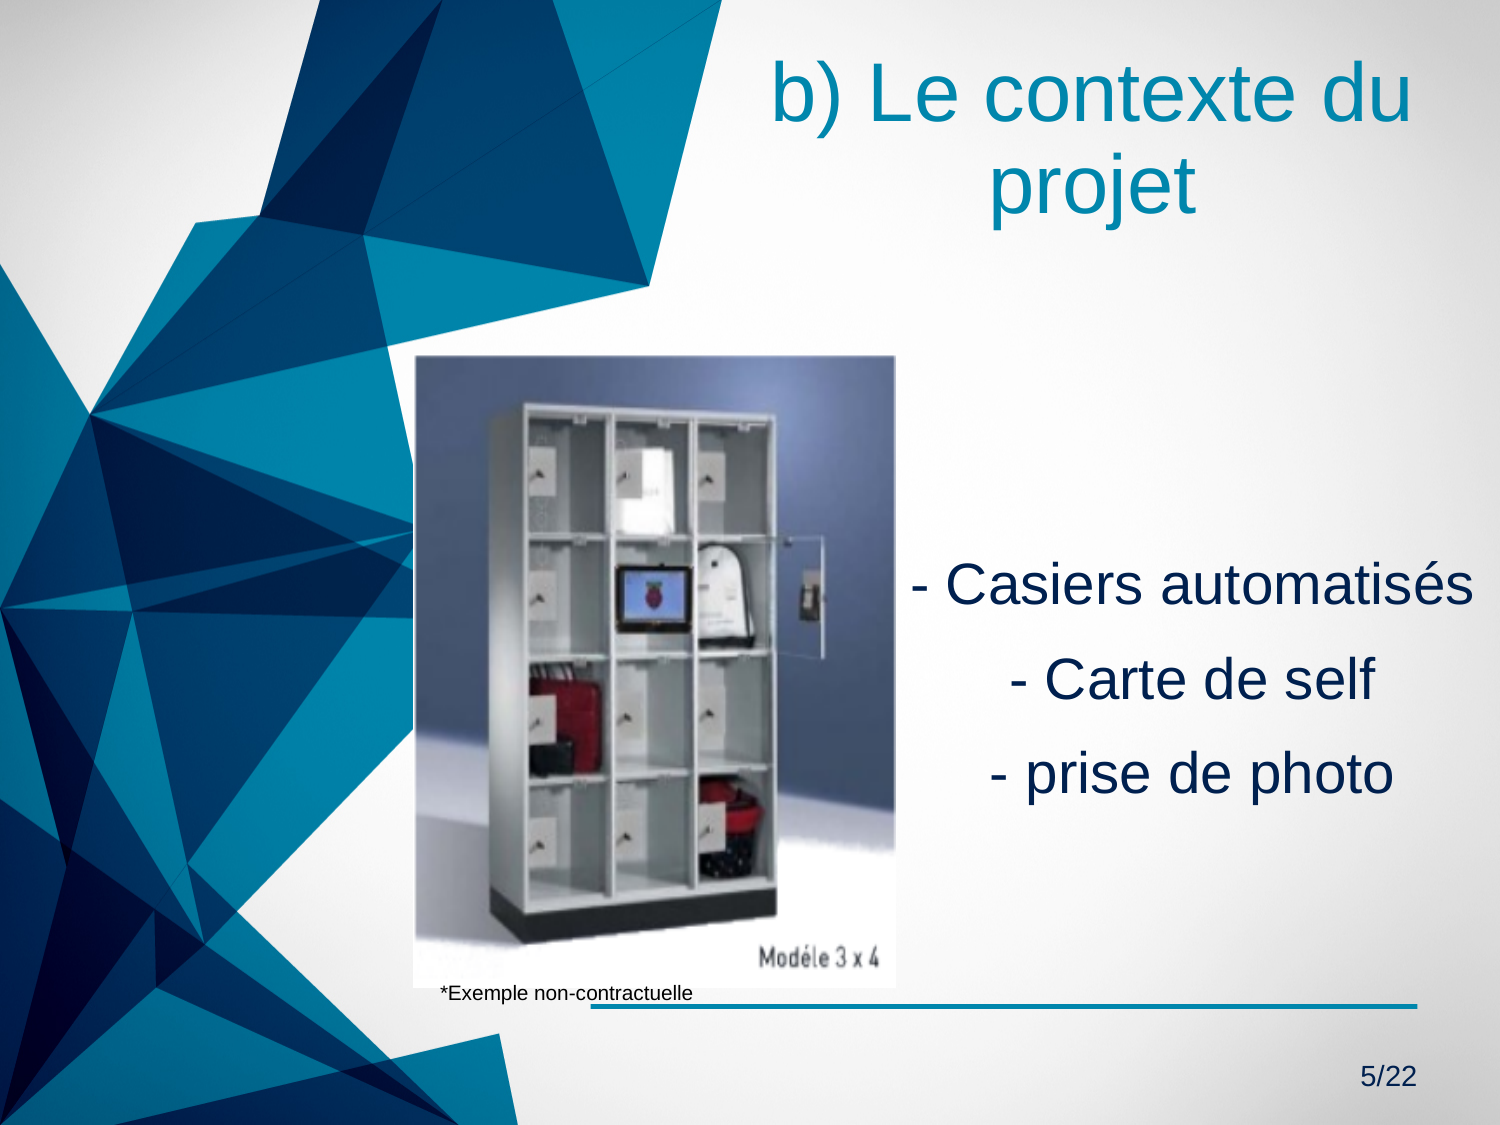

# b) Le contexte du projet
- Casiers automatisés
- Carte de self
- prise de photo
*Exemple non-contractuelle
5